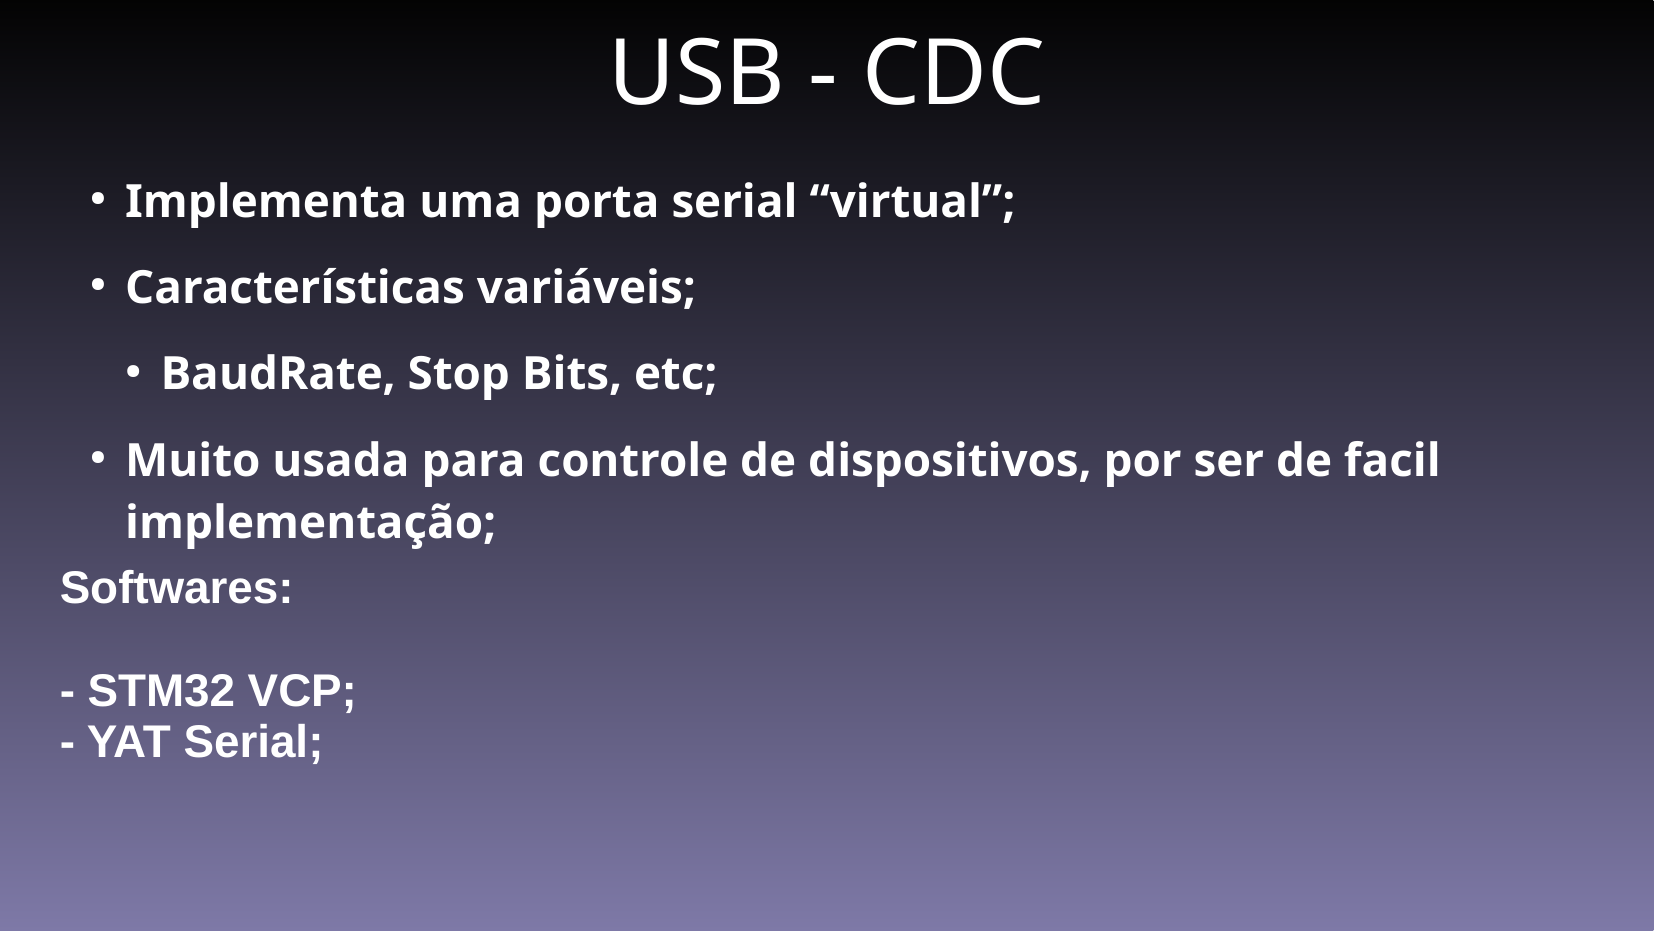

# USB - CDC
Implementa uma porta serial “virtual”;
Características variáveis;
BaudRate, Stop Bits, etc;
Muito usada para controle de dispositivos, por ser de facil implementação;
Softwares:
- STM32 VCP;
- YAT Serial;